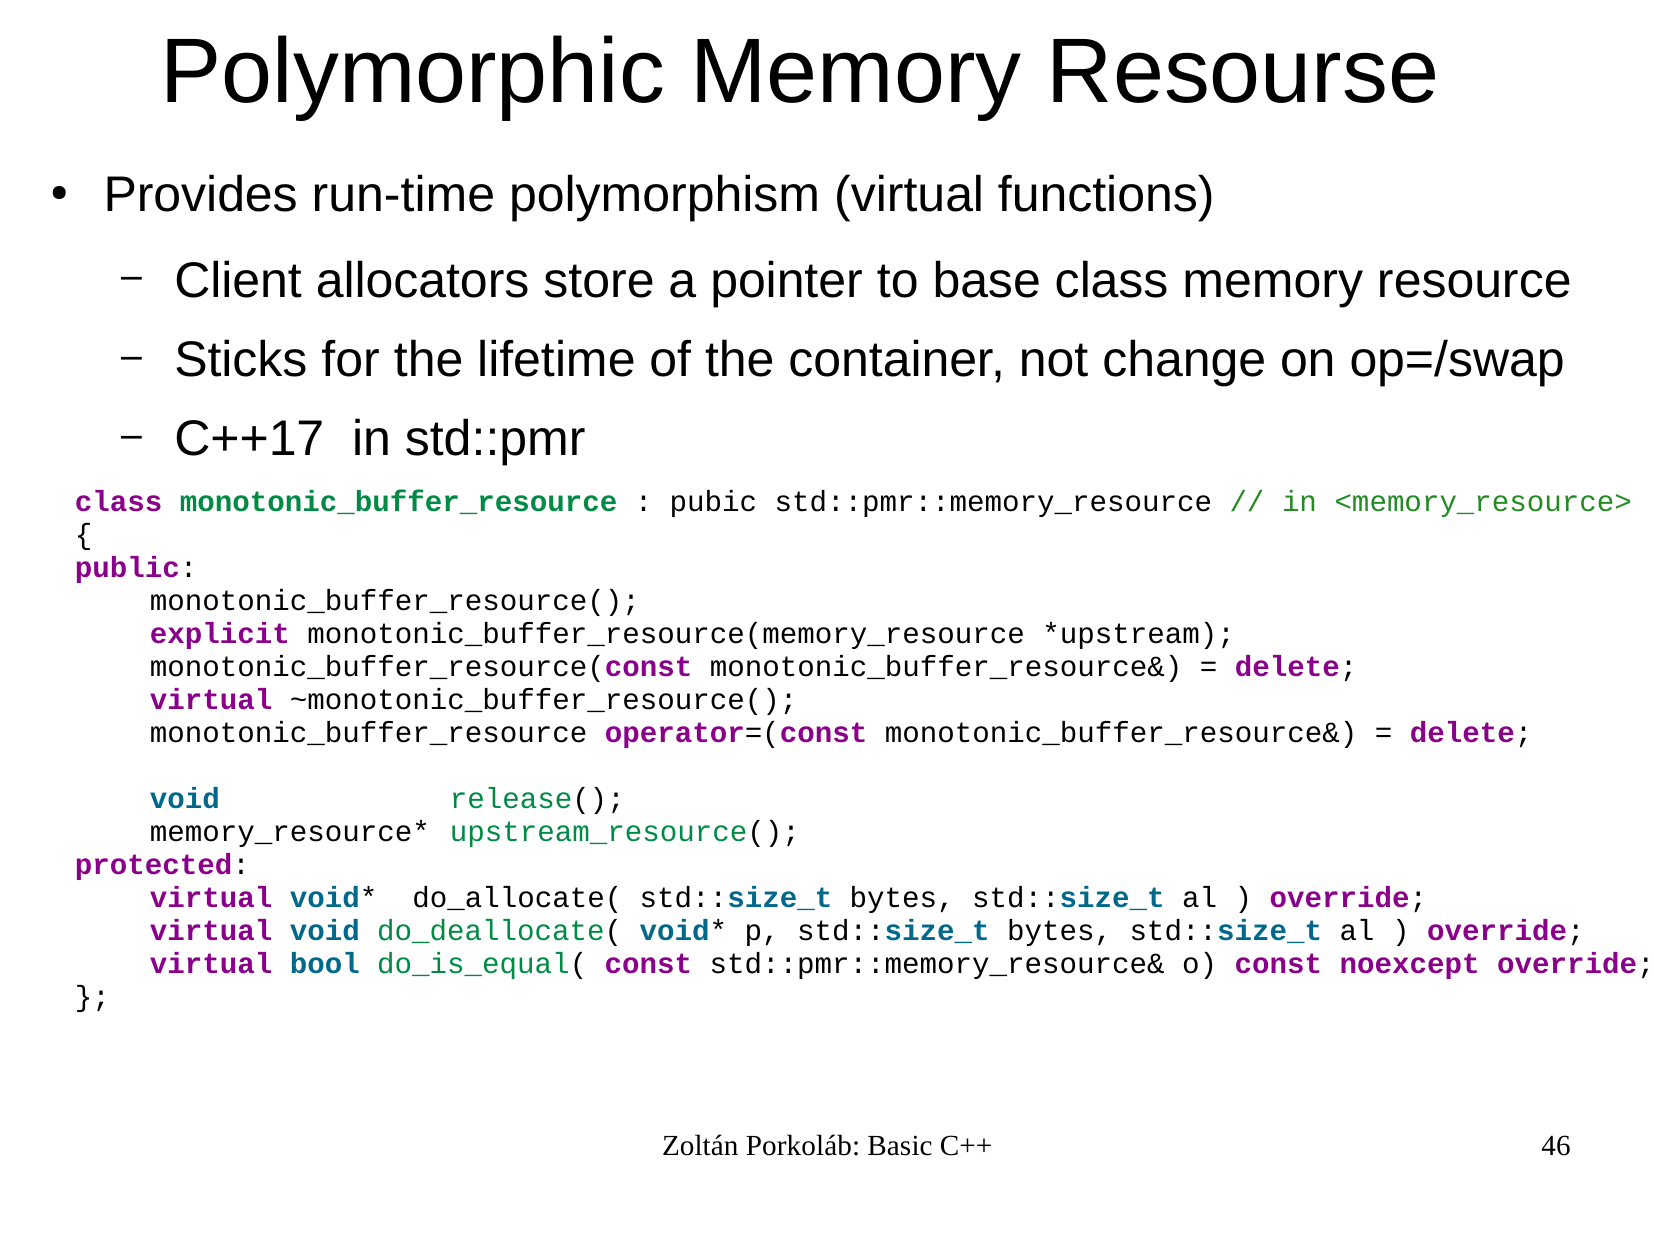

# Polymorphic Memory Resourse
Provides run-time polymorphism (virtual functions)
Client allocators store a pointer to base class memory resource
Sticks for the lifetime of the container, not change on op=/swap
C++17 in std::pmr
class monotonic_buffer_resource : pubic std::pmr::memory_resource // in <memory_resource>
{
public:
	monotonic_buffer_resource();
	explicit monotonic_buffer_resource(memory_resource *upstream);
	monotonic_buffer_resource(const monotonic_buffer_resource&) = delete;
	virtual ~monotonic_buffer_resource();
	monotonic_buffer_resource operator=(const monotonic_buffer_resource&) = delete;
	void 			release();
	memory_resource*	upstream_resource();
protected:
	virtual void* do_allocate( std::size_t bytes, std::size_t al ) override;
	virtual void do_deallocate( void* p, std::size_t bytes, std::size_t al ) override;
	virtual bool do_is_equal( const std::pmr::memory_resource& o) const noexcept override;
};
Zoltán Porkoláb: Basic C++
46